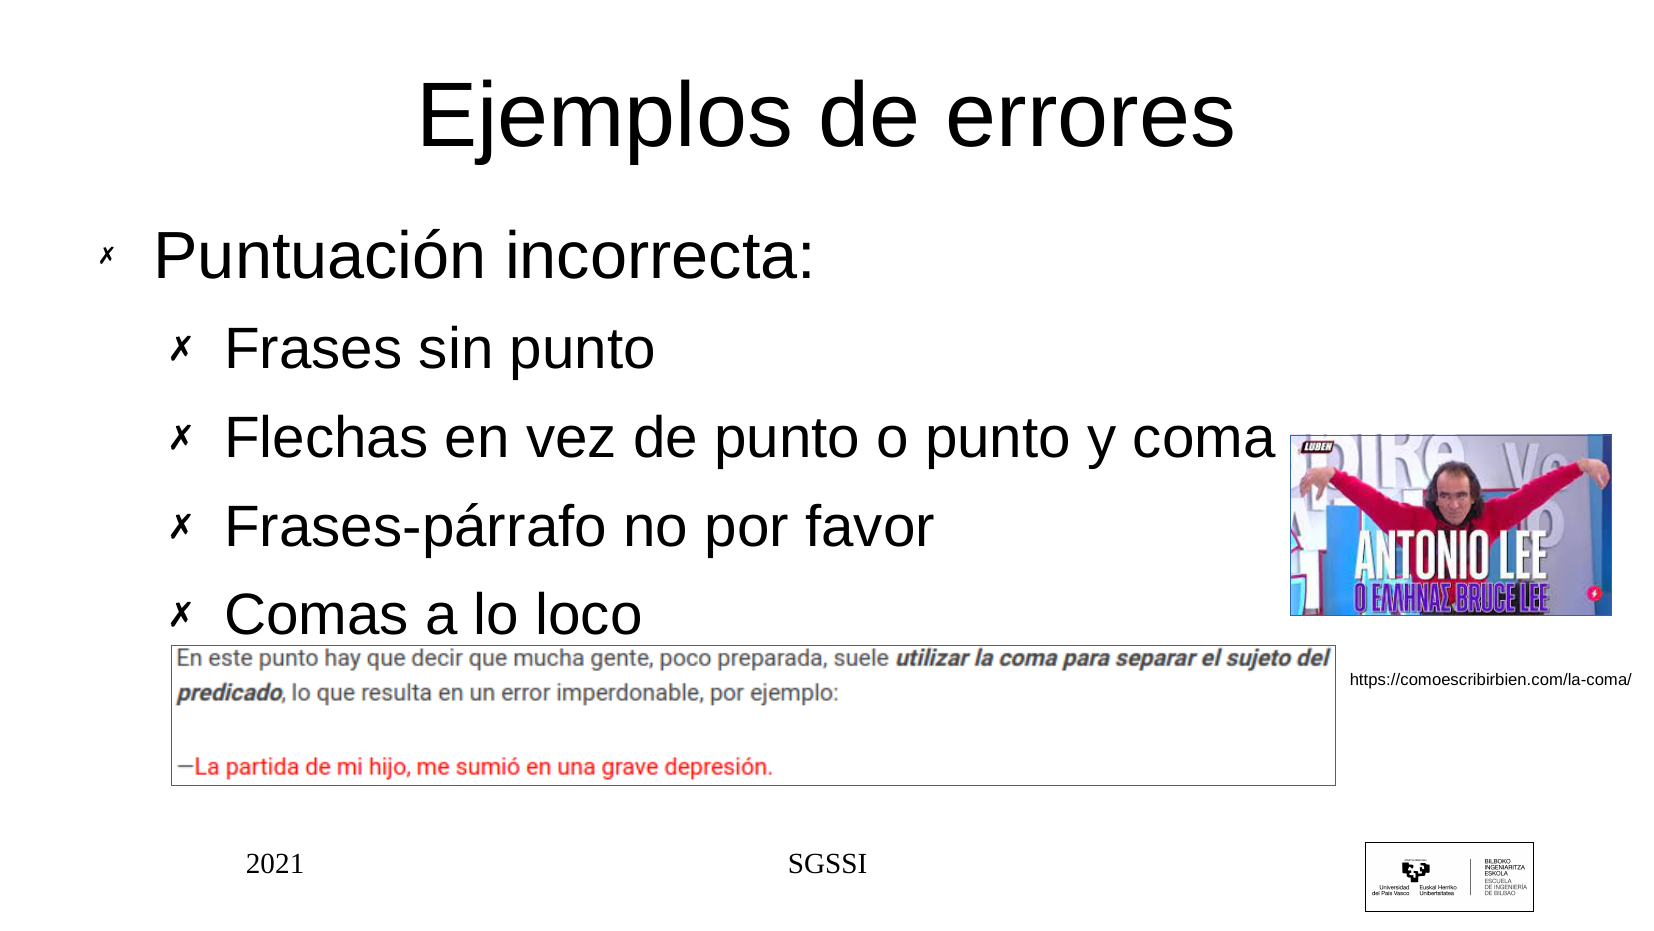

# Ejemplos de errores
Puntuación incorrecta:
Frases sin punto
Flechas en vez de punto o punto y coma
Frases-párrafo no por favor
Comas a lo loco
https://comoescribirbien.com/la-coma/